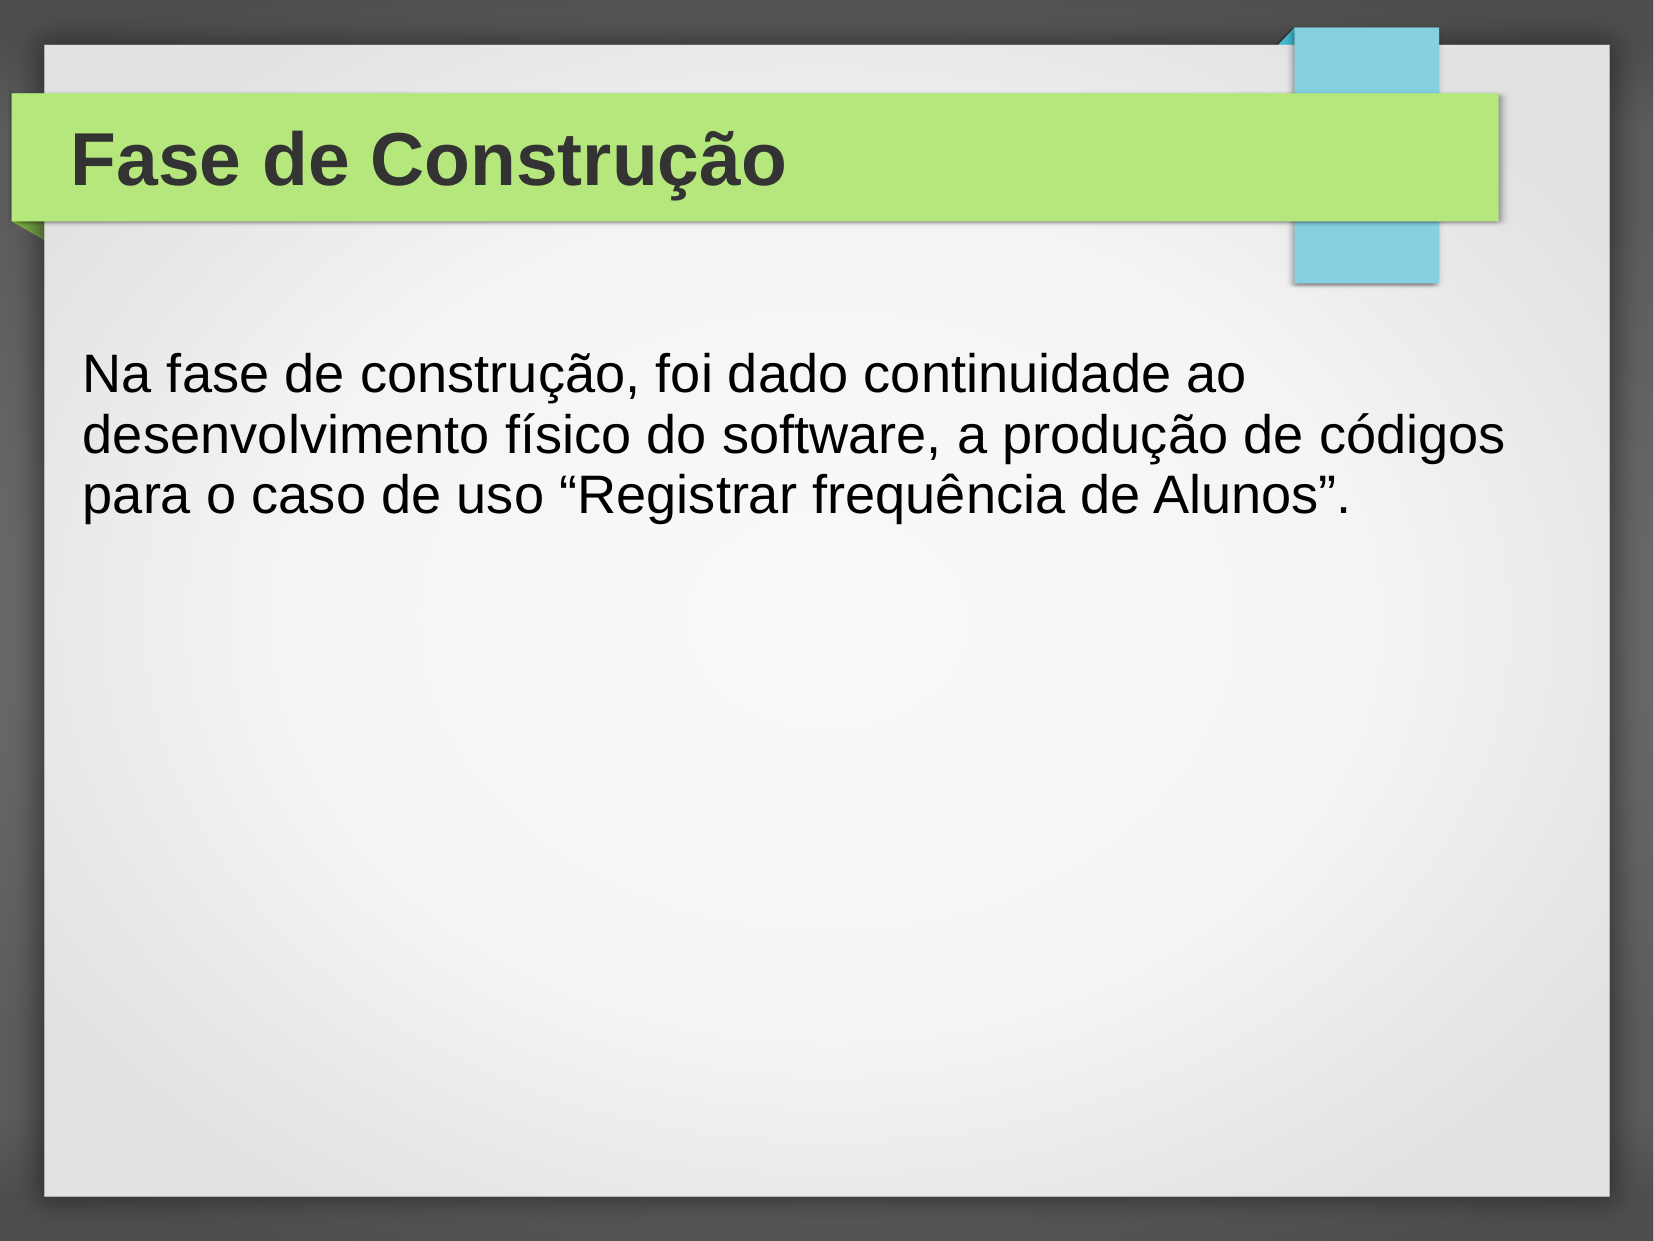

# Fase de Construção
Na fase de construção, foi dado continuidade ao desenvolvimento físico do software, a produção de códigos para o caso de uso “Registrar frequência de Alunos”.